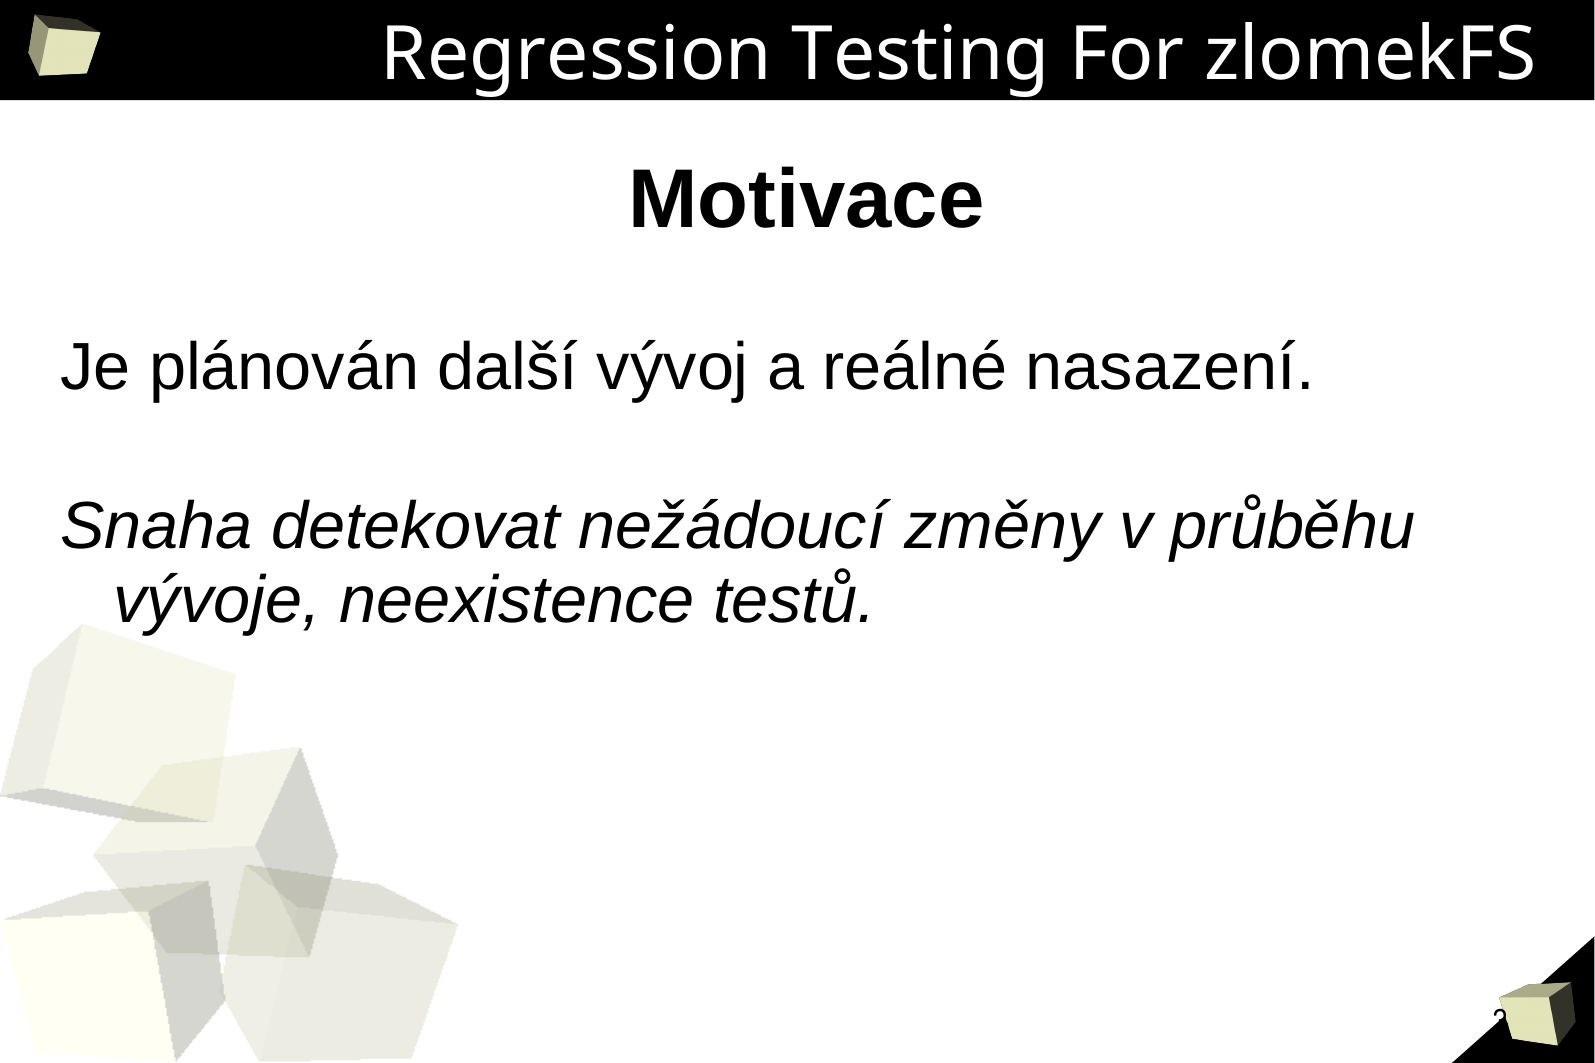

# Regression Testing For zlomekFS
Motivace
Je plánován další vývoj a reálné nasazení.
Snaha detekovat nežádoucí změny v průběhu vývoje, neexistence testů.